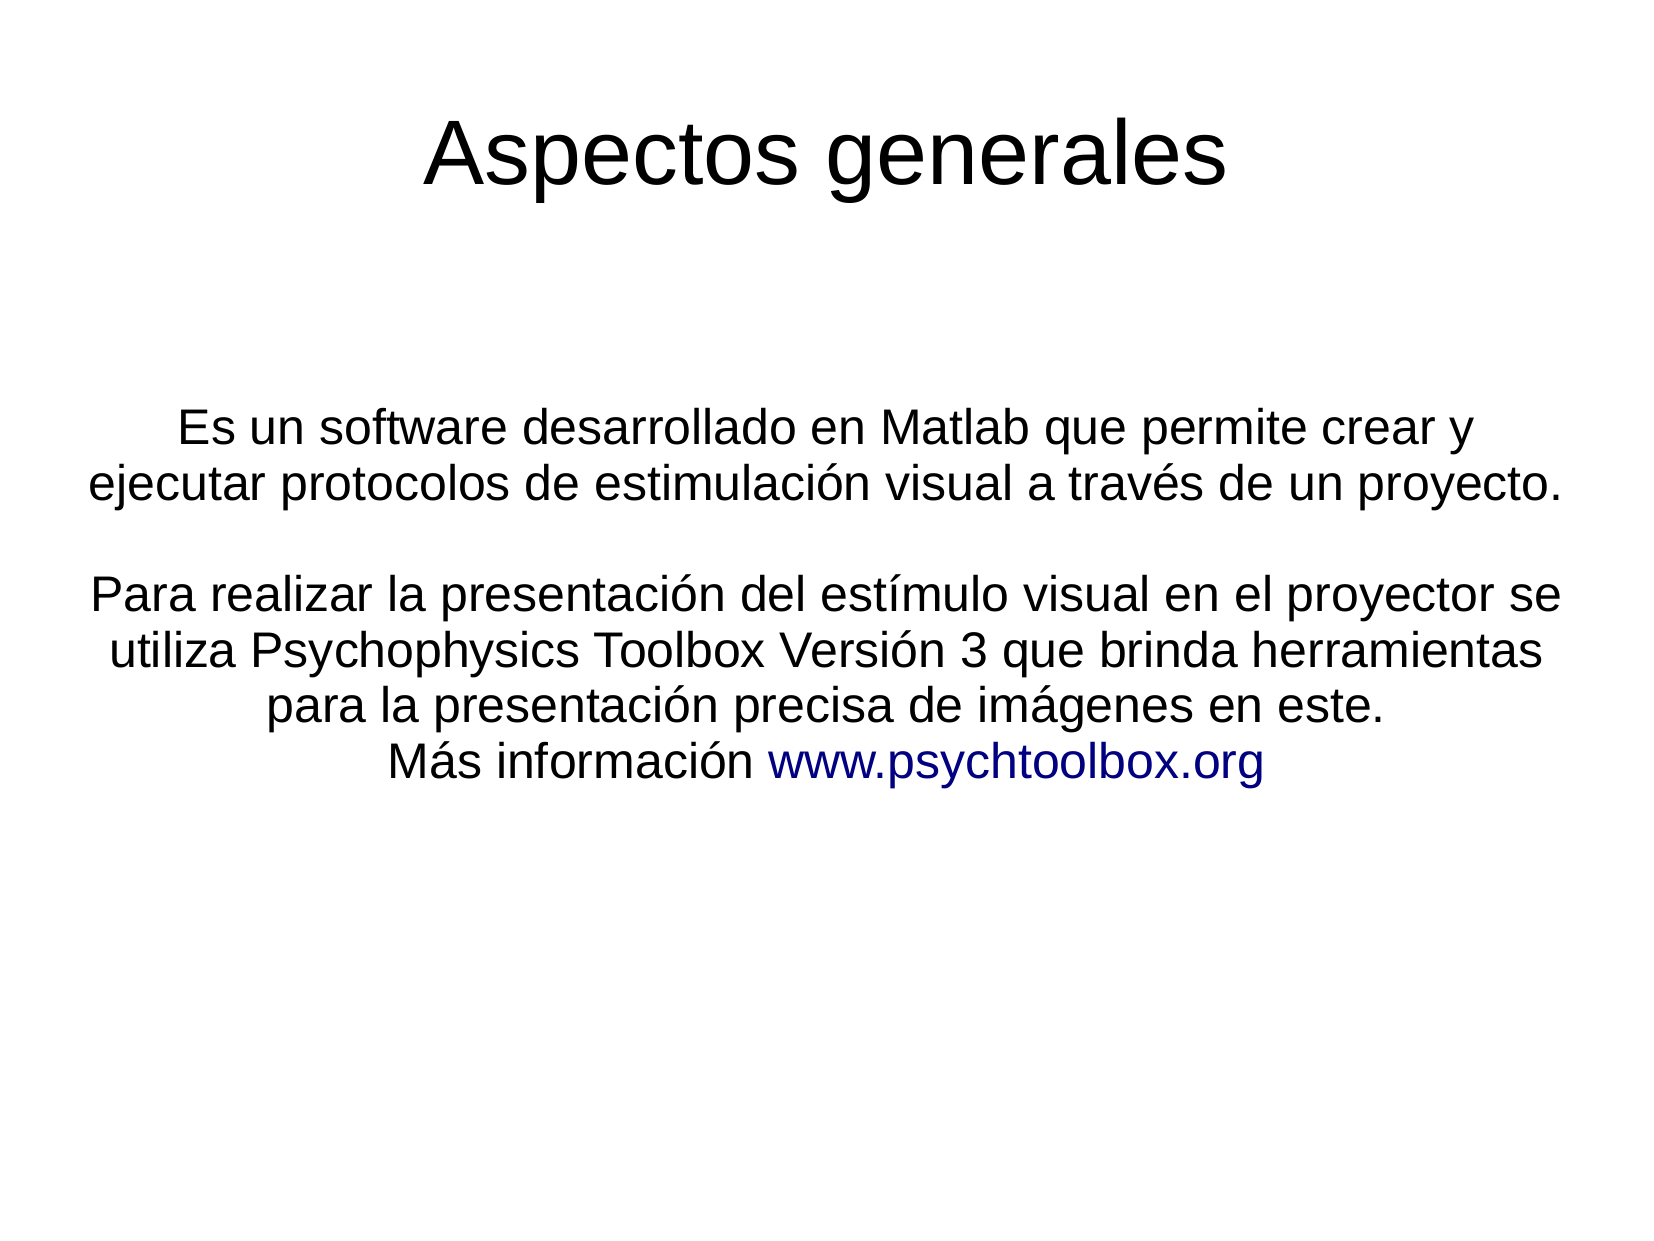

# Aspectos generales
Es un software desarrollado en Matlab que permite crear y ejecutar protocolos de estimulación visual a través de un proyecto.
Para realizar la presentación del estímulo visual en el proyector se utiliza Psychophysics Toolbox Versión 3 que brinda herramientas para la presentación precisa de imágenes en este.
Más información www.psychtoolbox.org